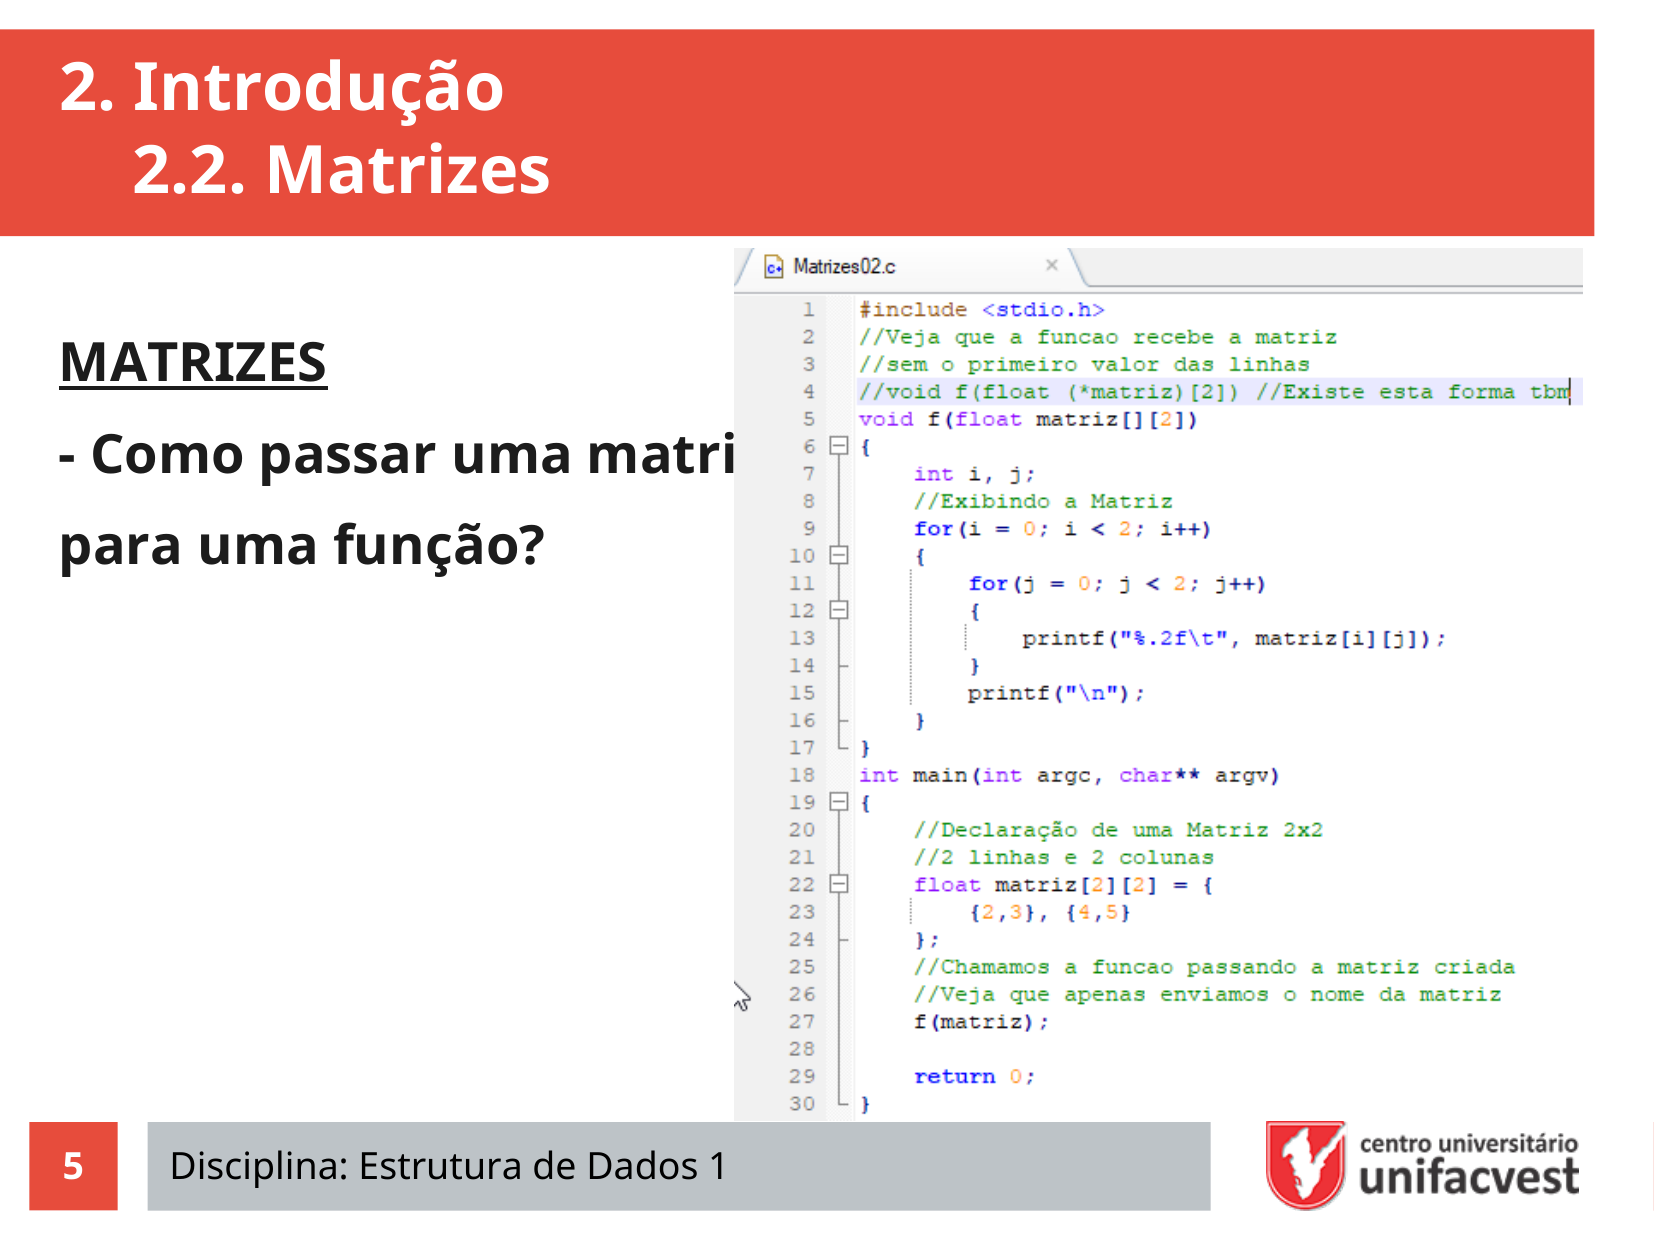

# 2. Introdução 2.2. Matrizes
MATRIZES
- Como passar uma matriz
para uma função?
5
Disciplina: Estrutura de Dados 1